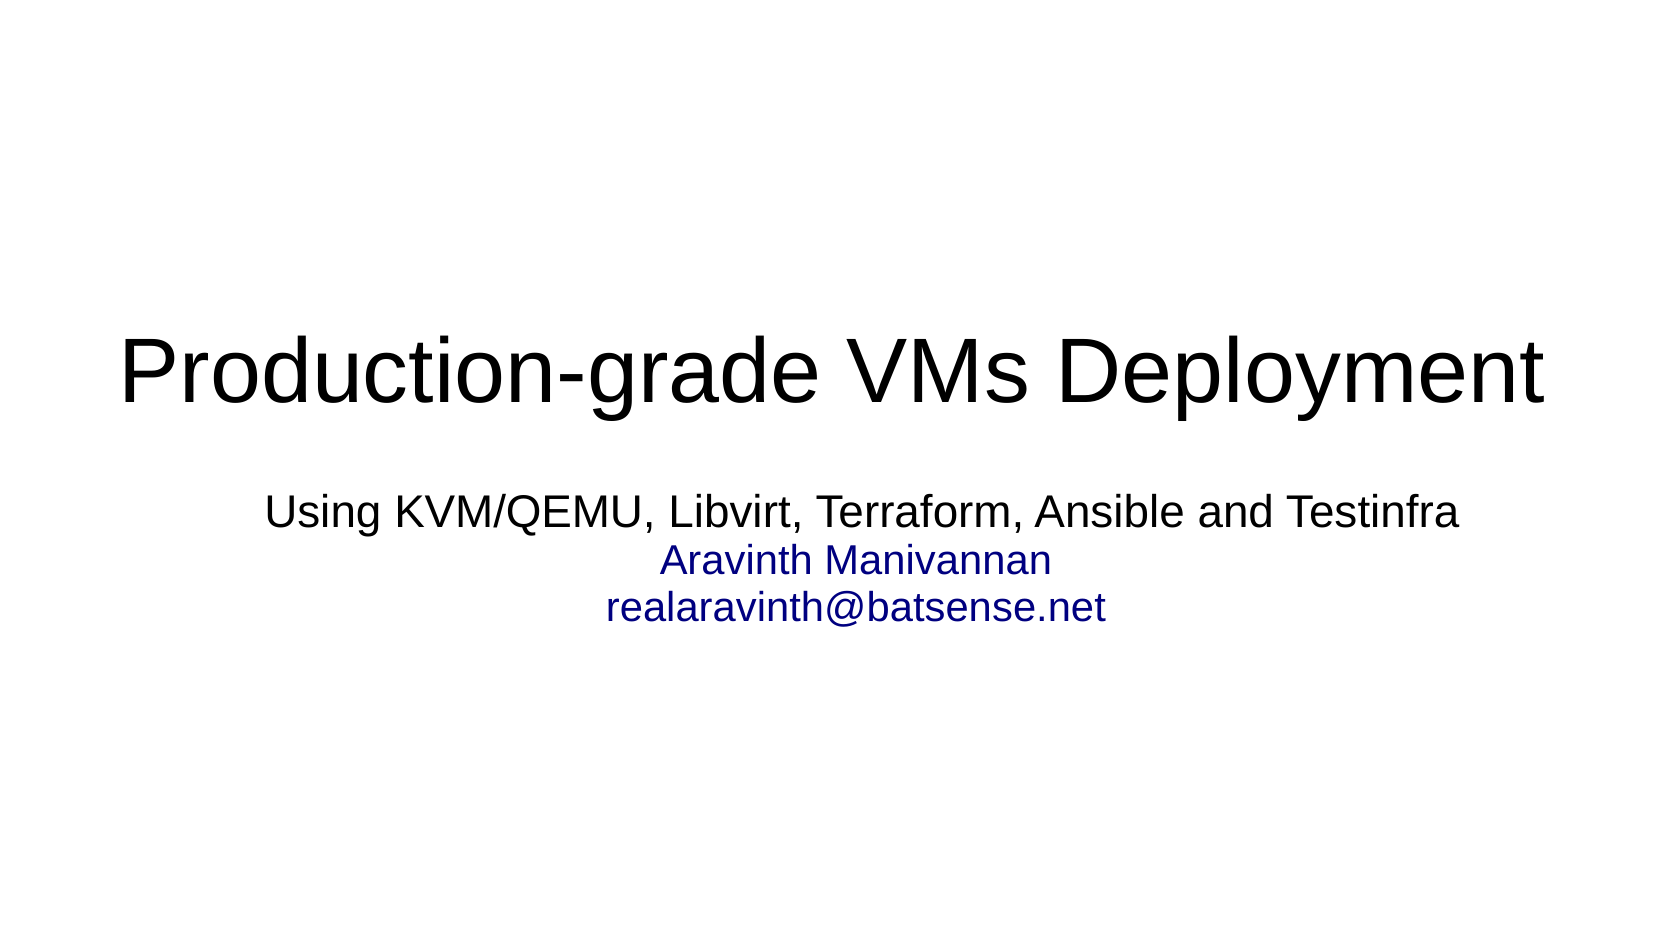

# Production-grade VMs Deployment
 Using KVM/QEMU, Libvirt, Terraform, Ansible and Testinfra
Aravinth Manivannan
realaravinth@batsense.net